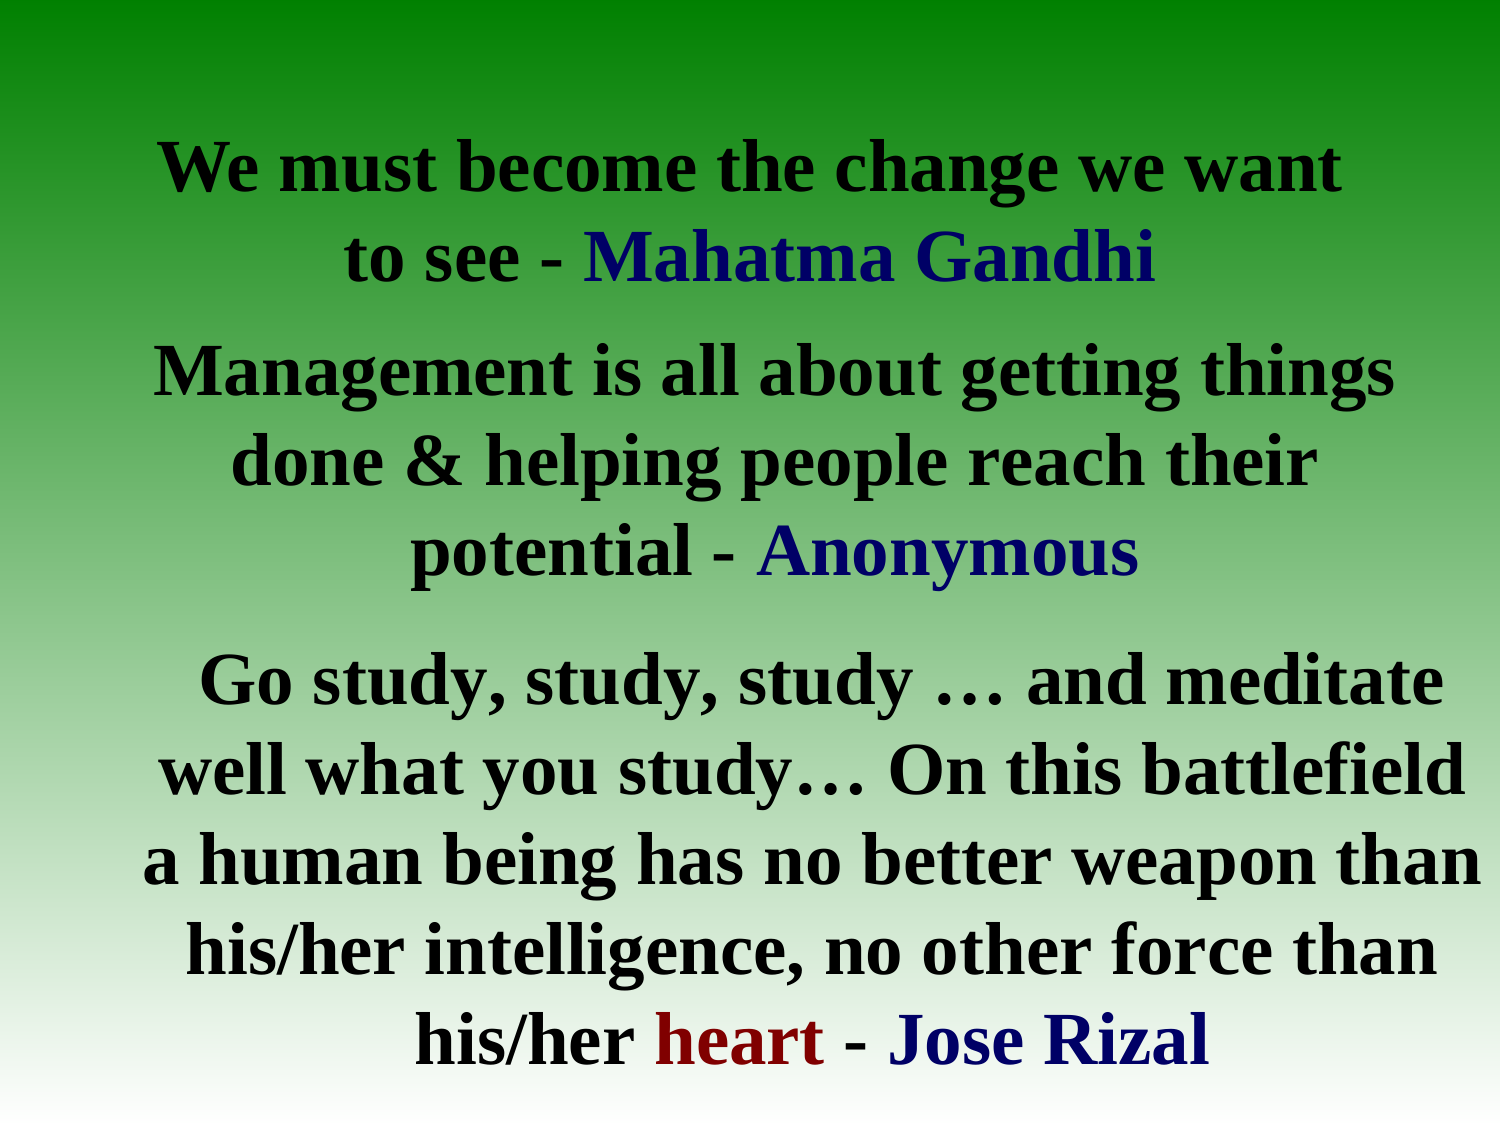

# We must become the change we want to see - Mahatma Gandhi
Management is all about getting things done & helping people reach their potential - Anonymous
 Go study, study, study … and meditate well what you study… On this battlefield a human being has no better weapon than his/her intelligence, no other force than his/her heart - Jose Rizal